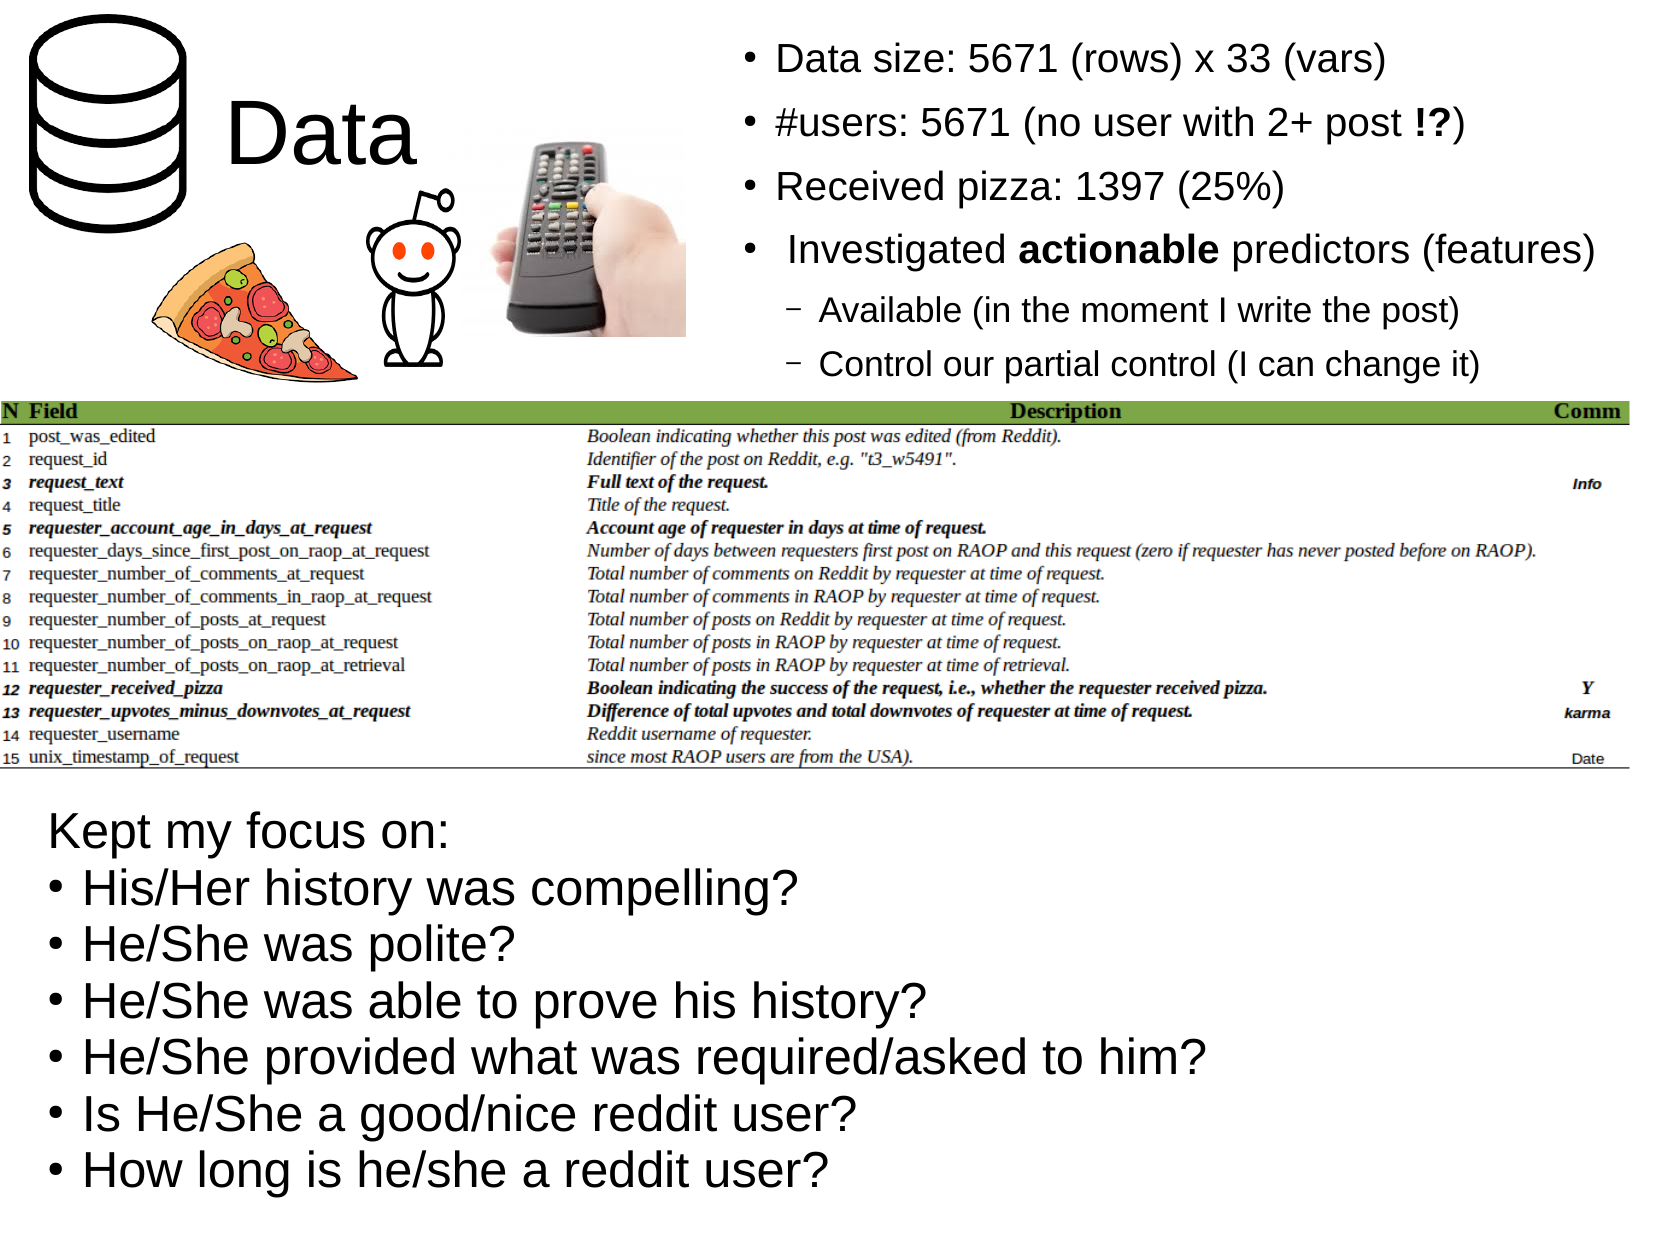

# Data
Data size: 5671 (rows) x 33 (vars)
#users: 5671 (no user with 2+ post !?)
Received pizza: 1397 (25%)
 Investigated actionable predictors (features)
Available (in the moment I write the post)
Control our partial control (I can change it)
Kept my focus on:
 His/Her history was compelling?
 He/She was polite?
 He/She was able to prove his history?
 He/She provided what was required/asked to him?
 Is He/She a good/nice reddit user?
 How long is he/she a reddit user?